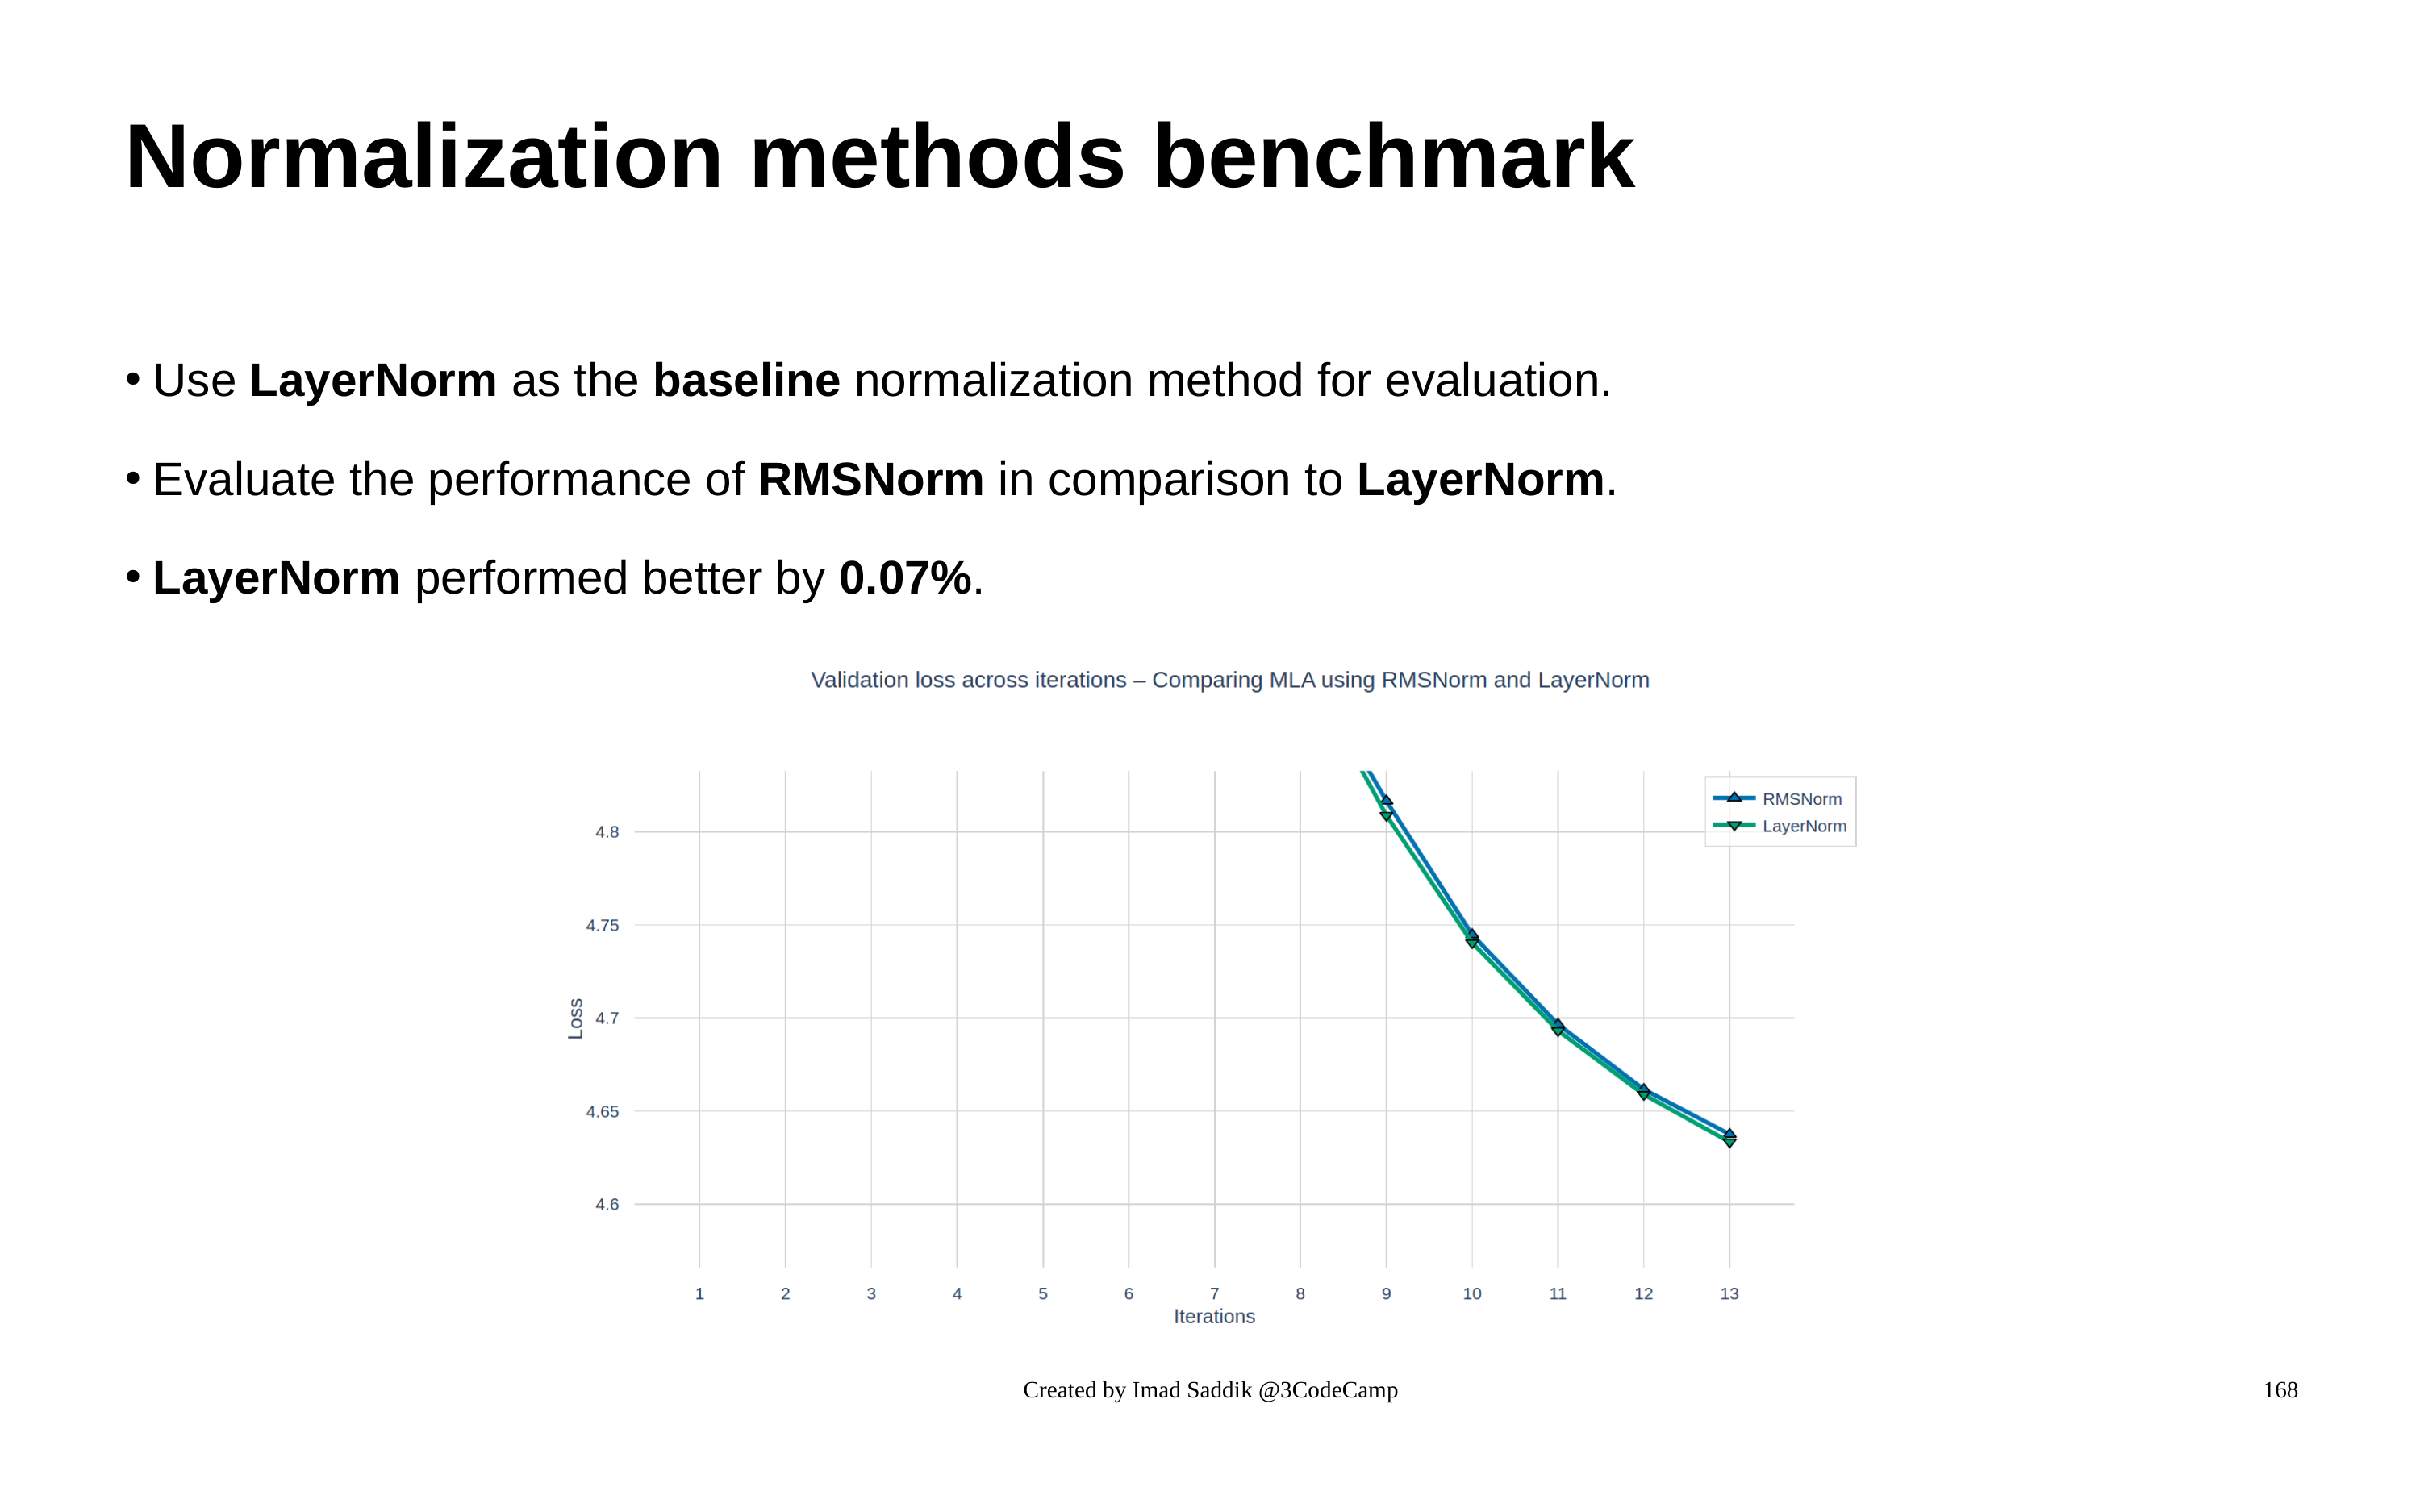

Normalization methods benchmark
Use LayerNorm as the baseline normalization method for evaluation.
Evaluate the performance of RMSNorm in comparison to LayerNorm.
LayerNorm performed better by 0.07%.
Created by Imad Saddik @3CodeCamp
168